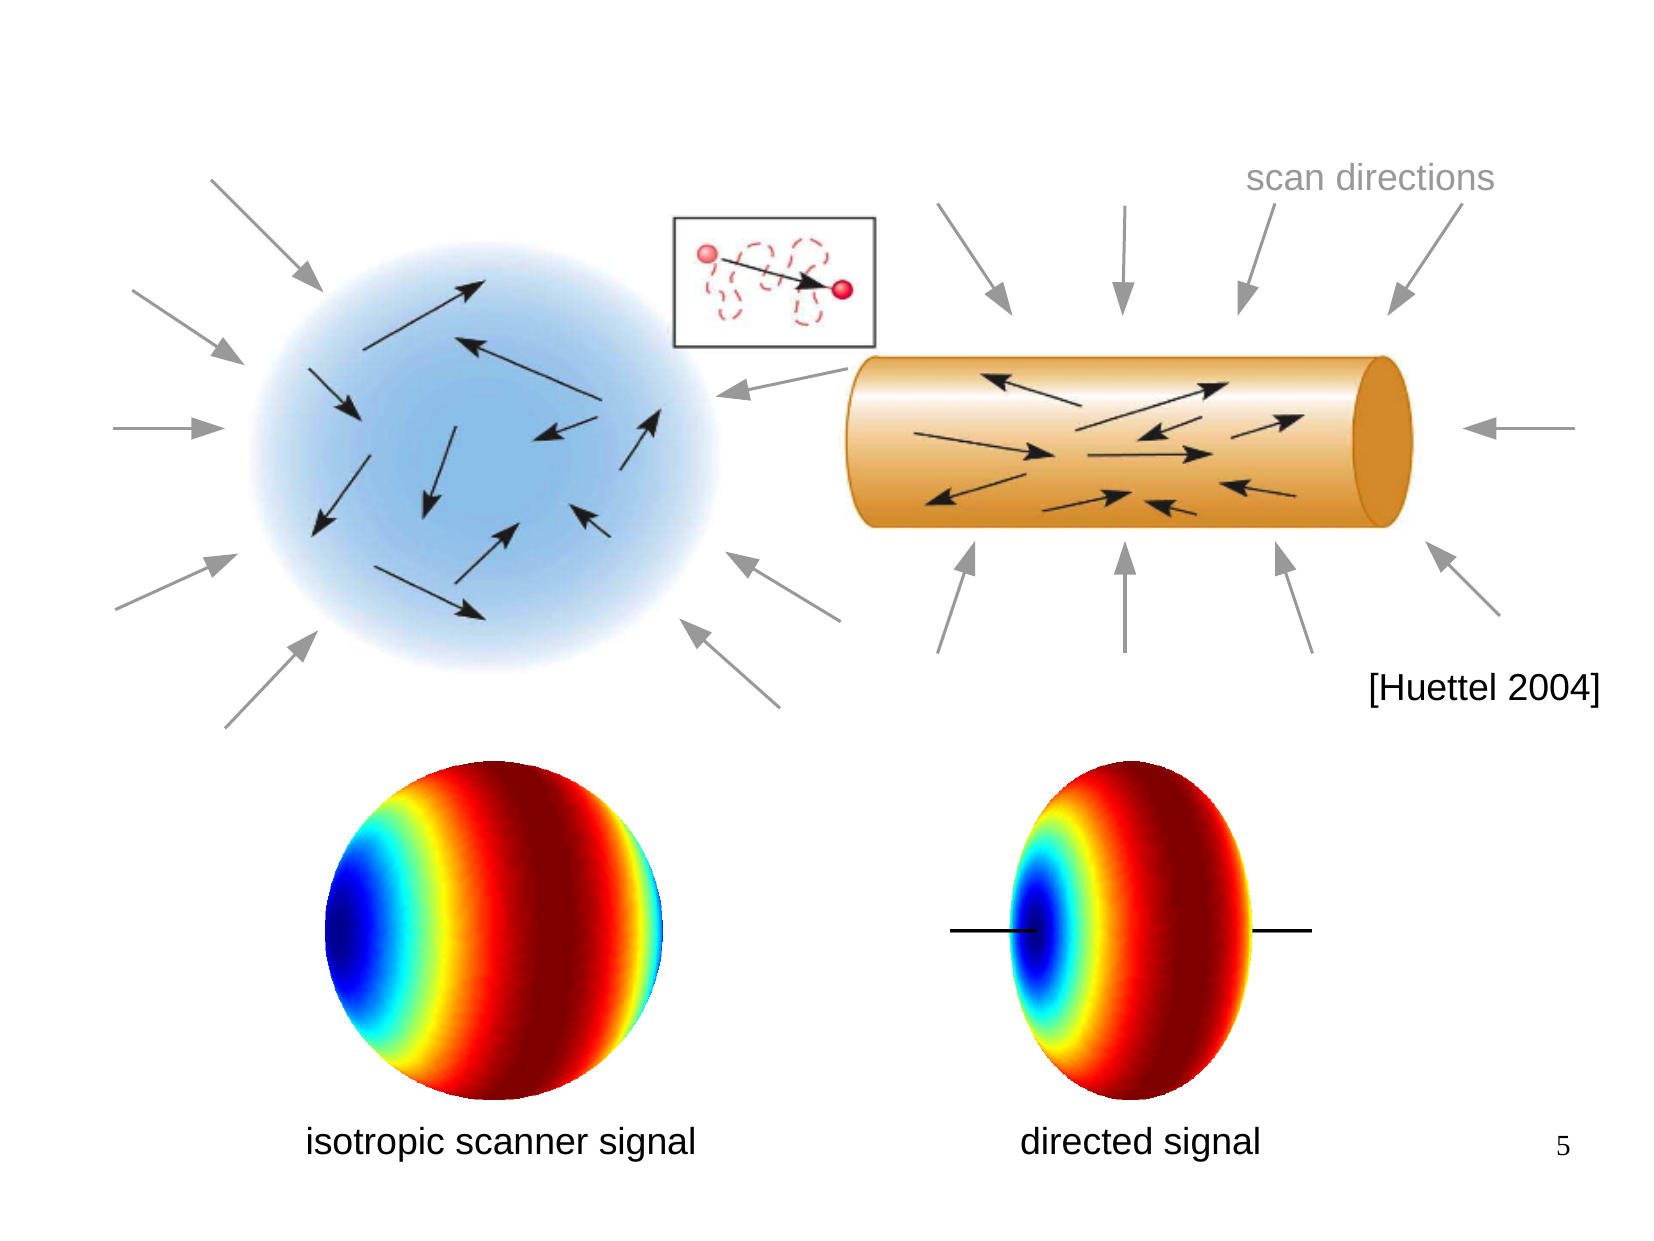

scan directions
[Huettel 2004]
isotropic scanner signal
directed signal
5